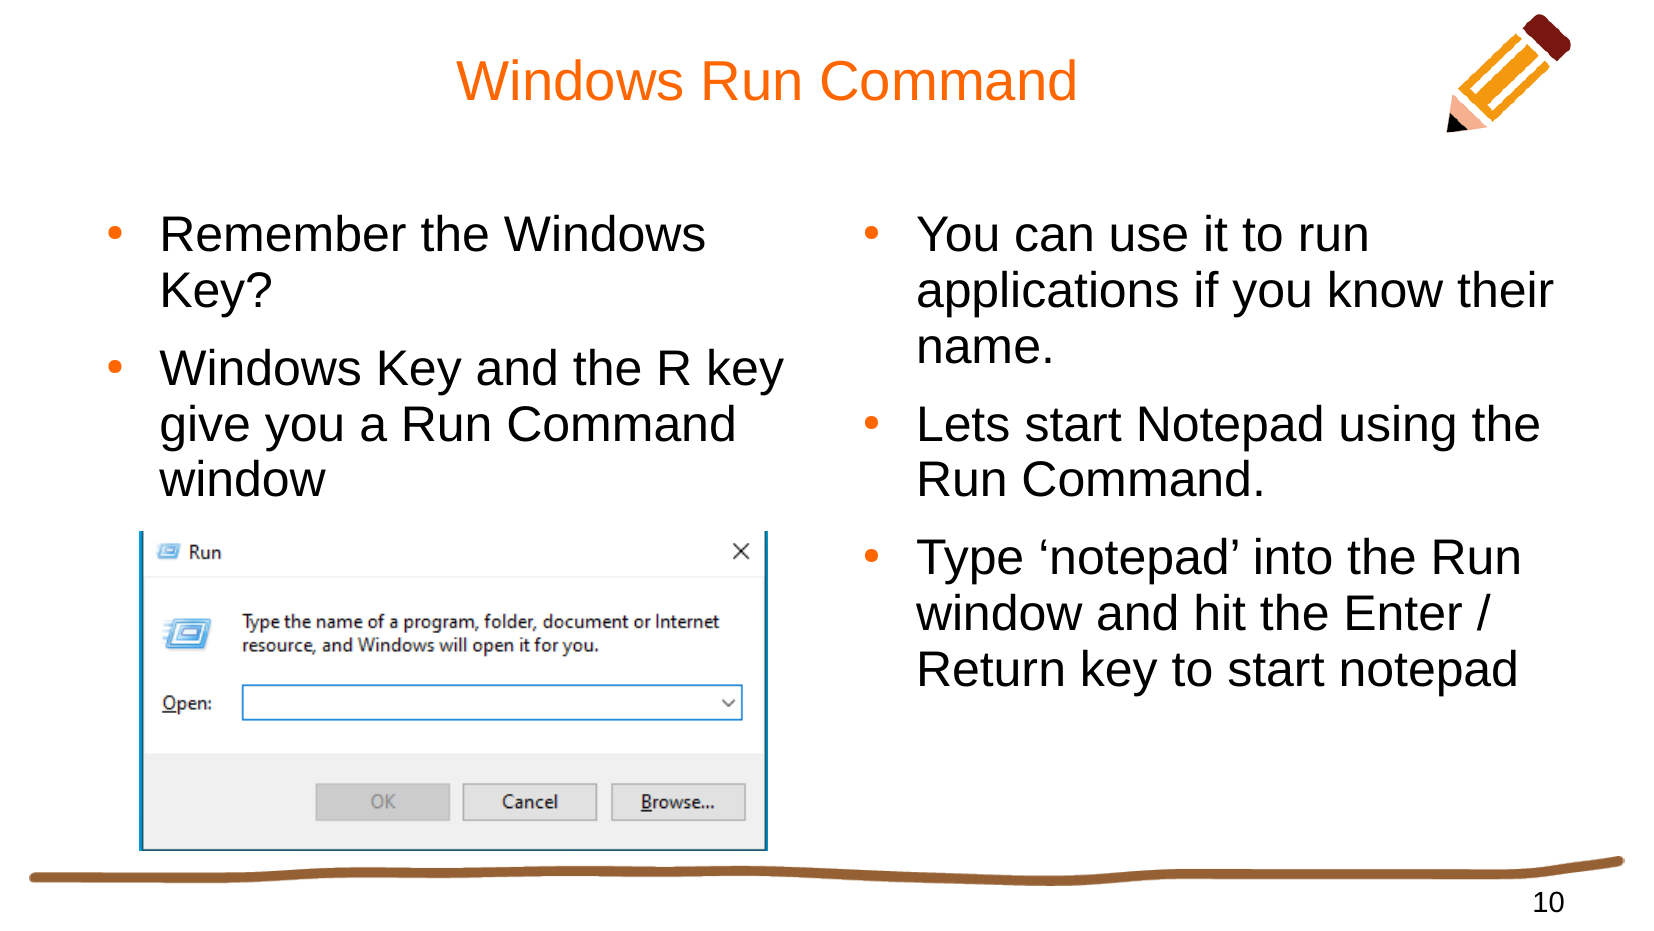

# Windows Run Command
Remember the Windows Key?
Windows Key and the R key give you a Run Command window
You can use it to run applications if you know their name.
Lets start Notepad using the Run Command.
Type ‘notepad’ into the Run window and hit the Enter / Return key to start notepad
10